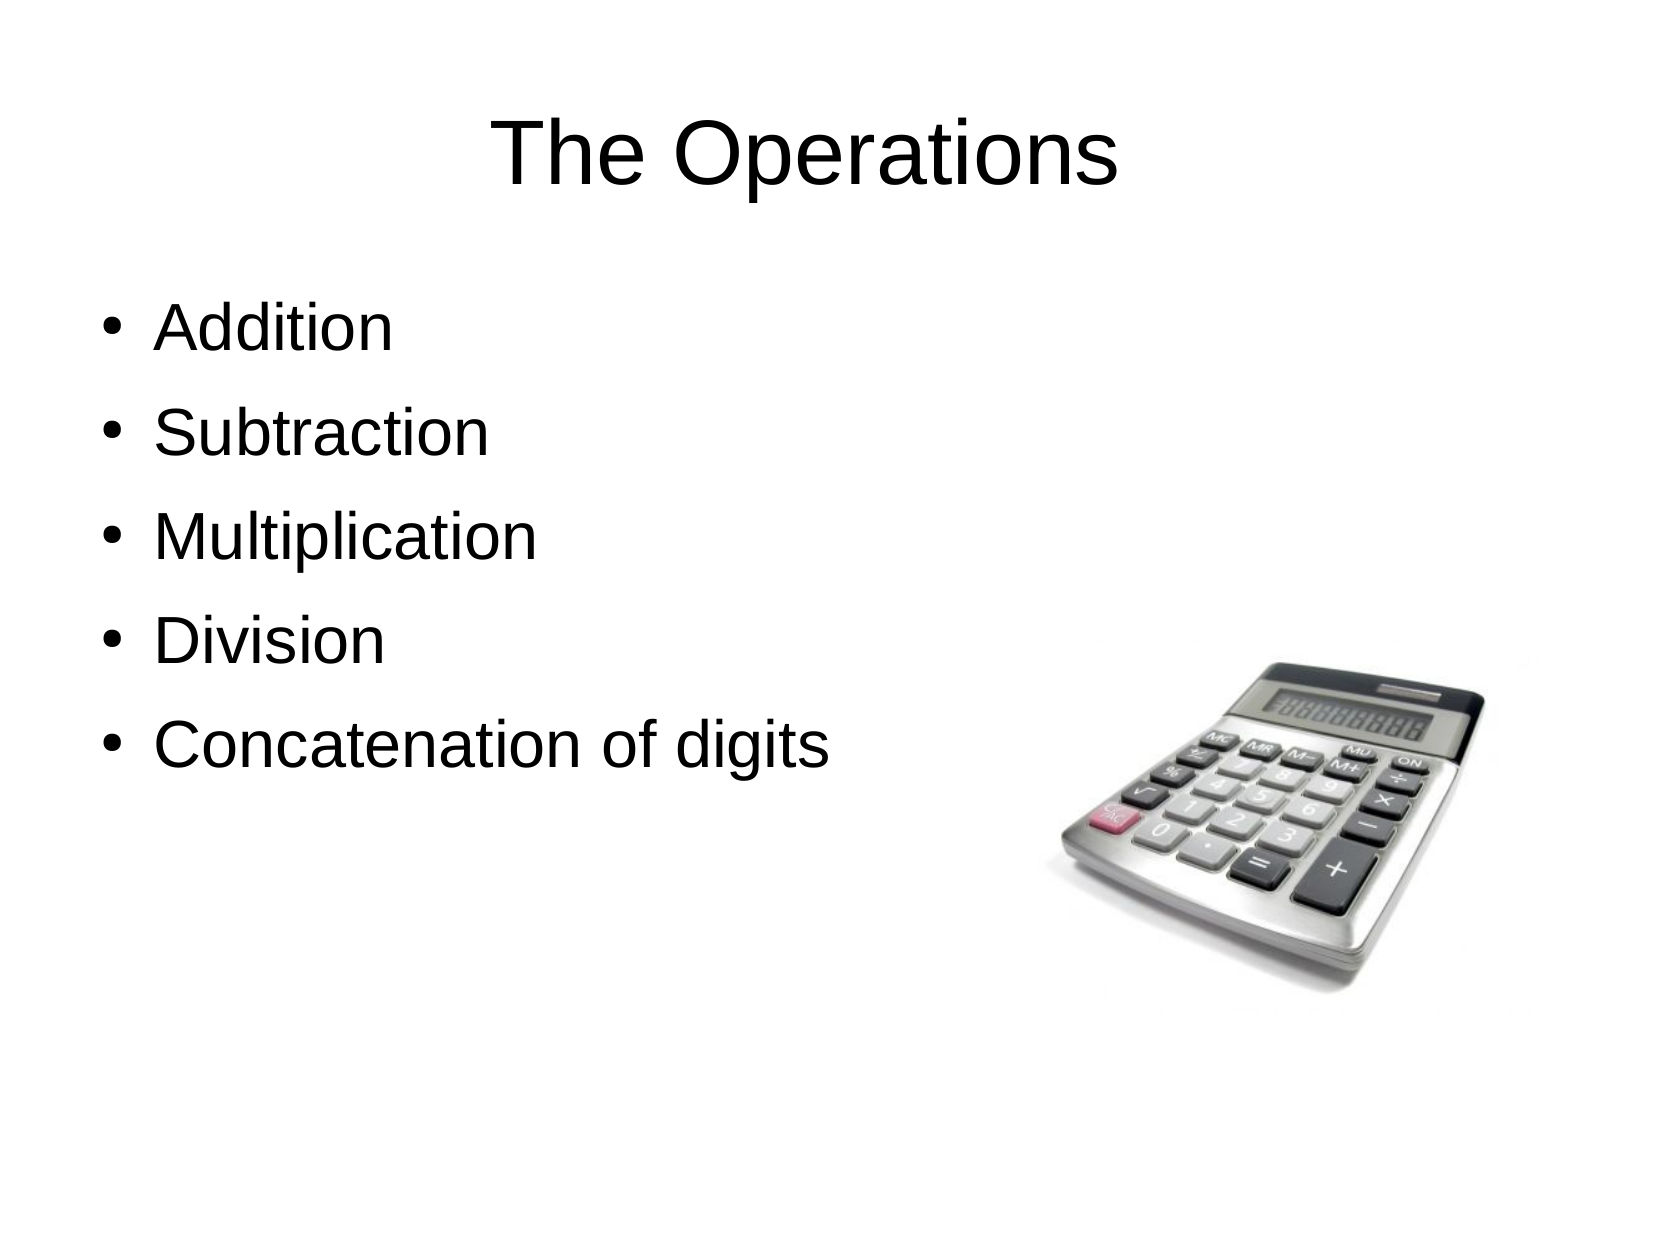

# The Operations
Addition
Subtraction
Multiplication
Division
Concatenation of digits